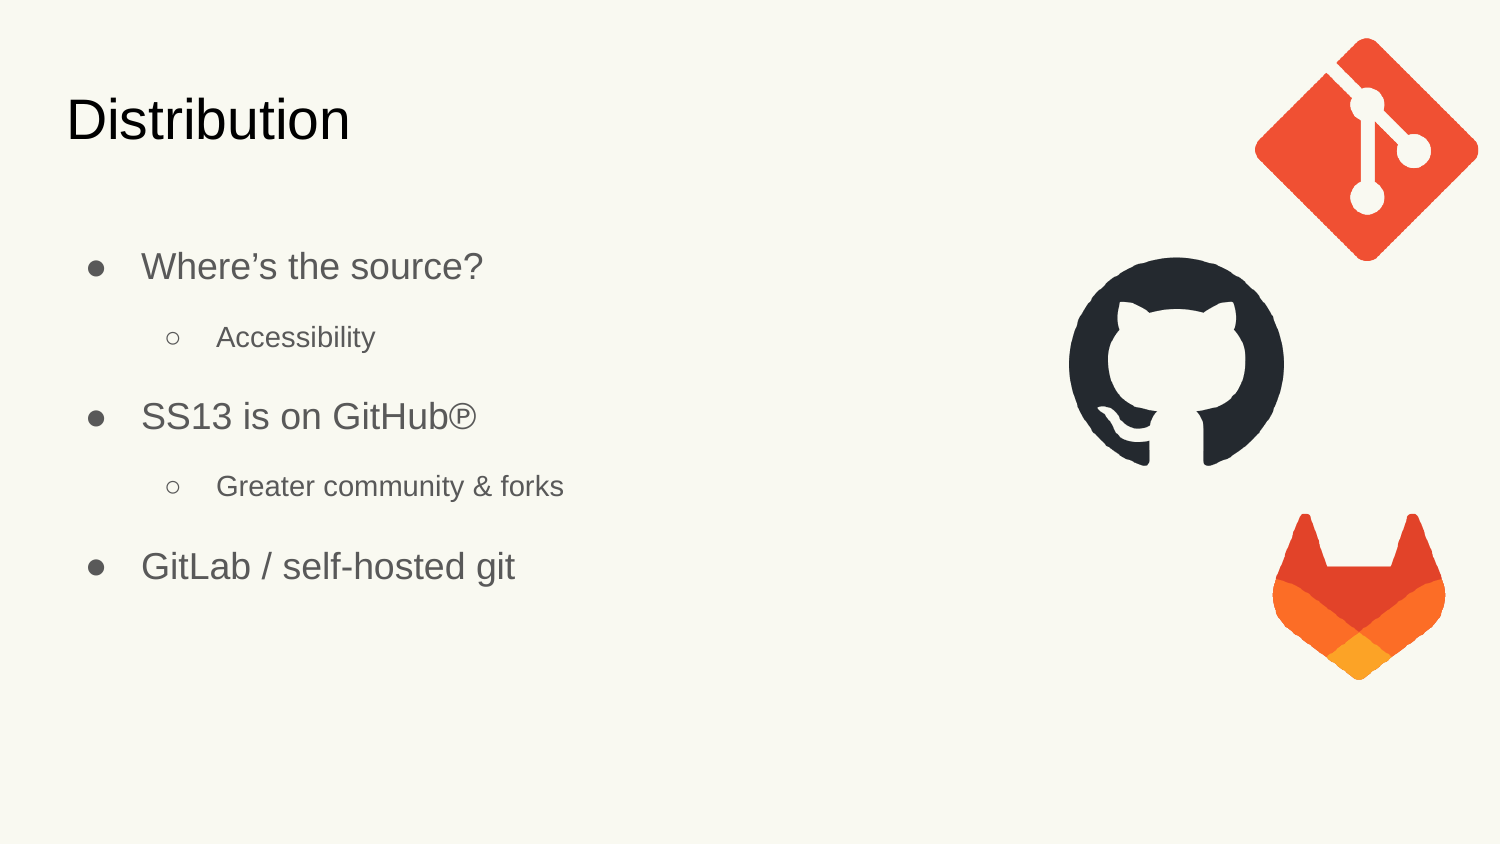

# Distribution
Where’s the source?
Accessibility
SS13 is on GitHub℗
Greater community & forks
GitLab / self-hosted git